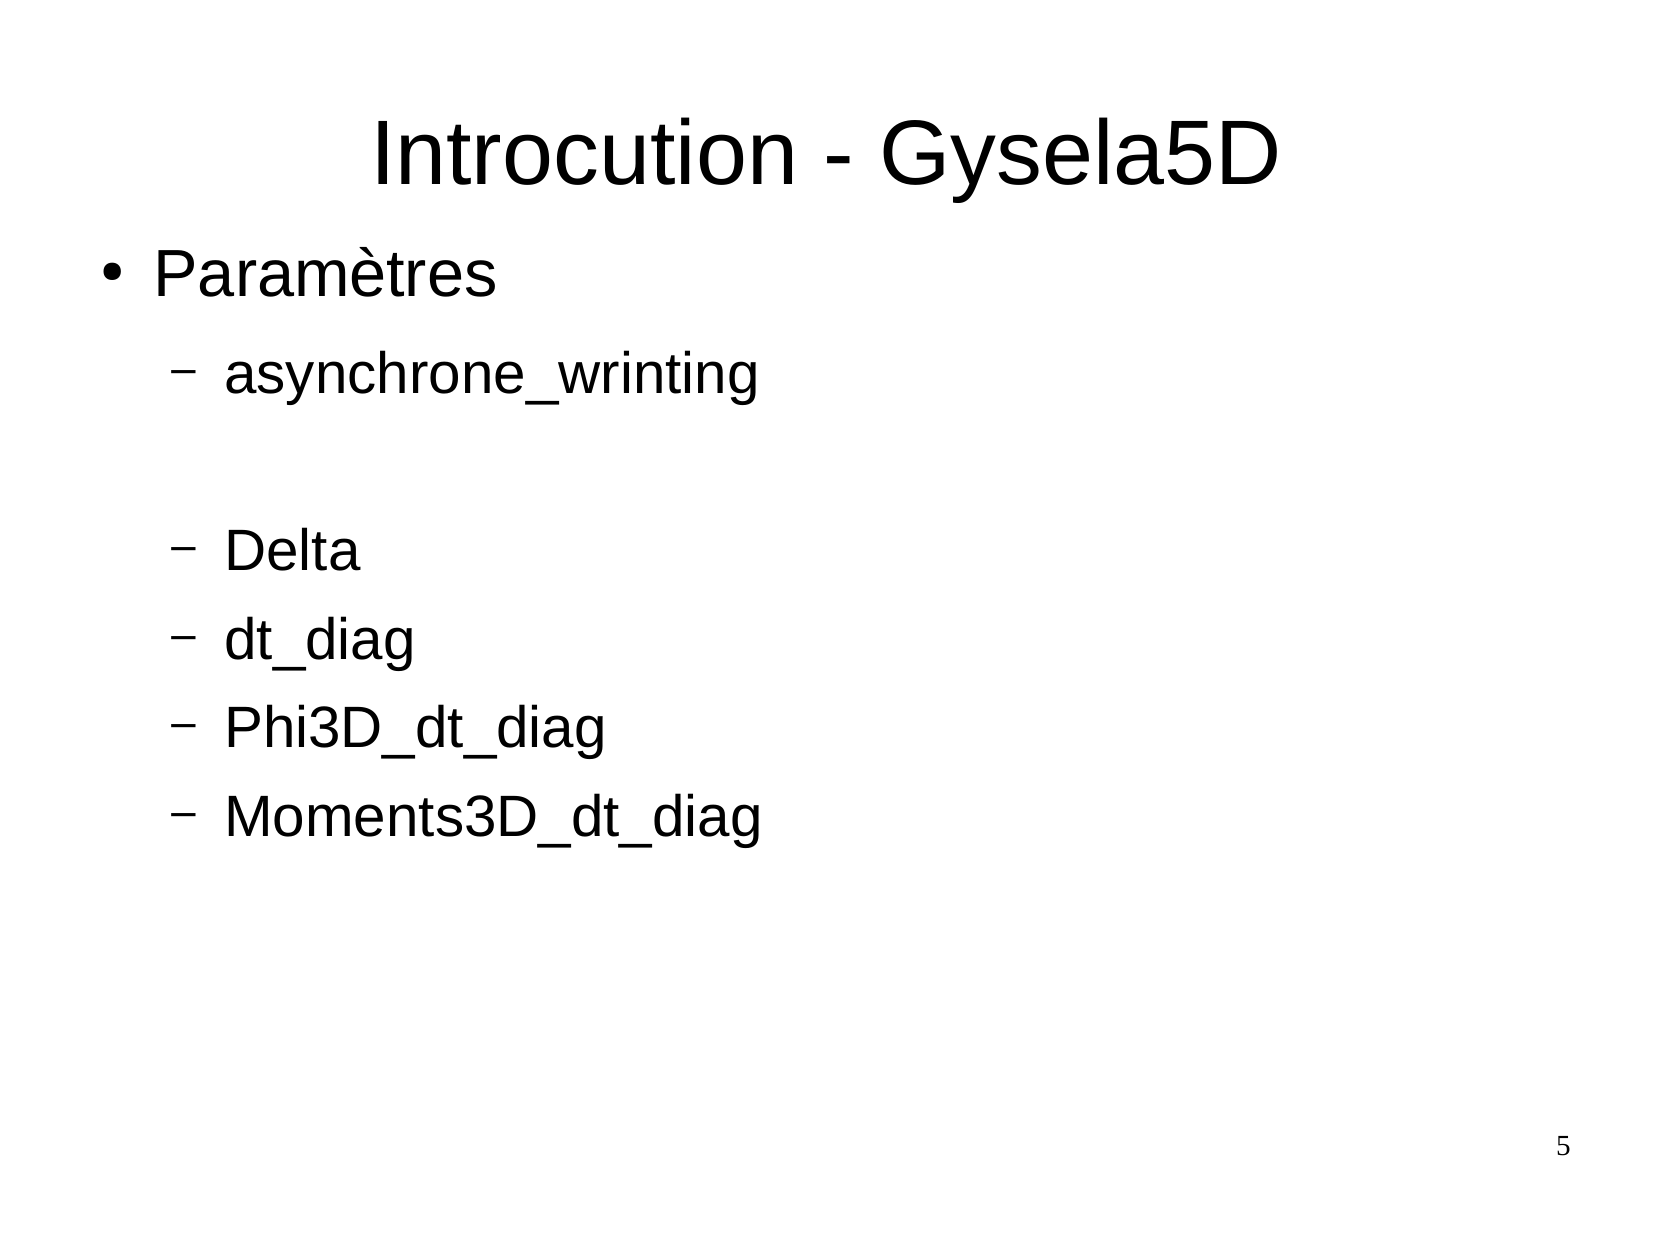

# Introcution - Gysela5D
Paramètres
asynchrone_wrinting
Delta
dt_diag
Phi3D_dt_diag
Moments3D_dt_diag
5